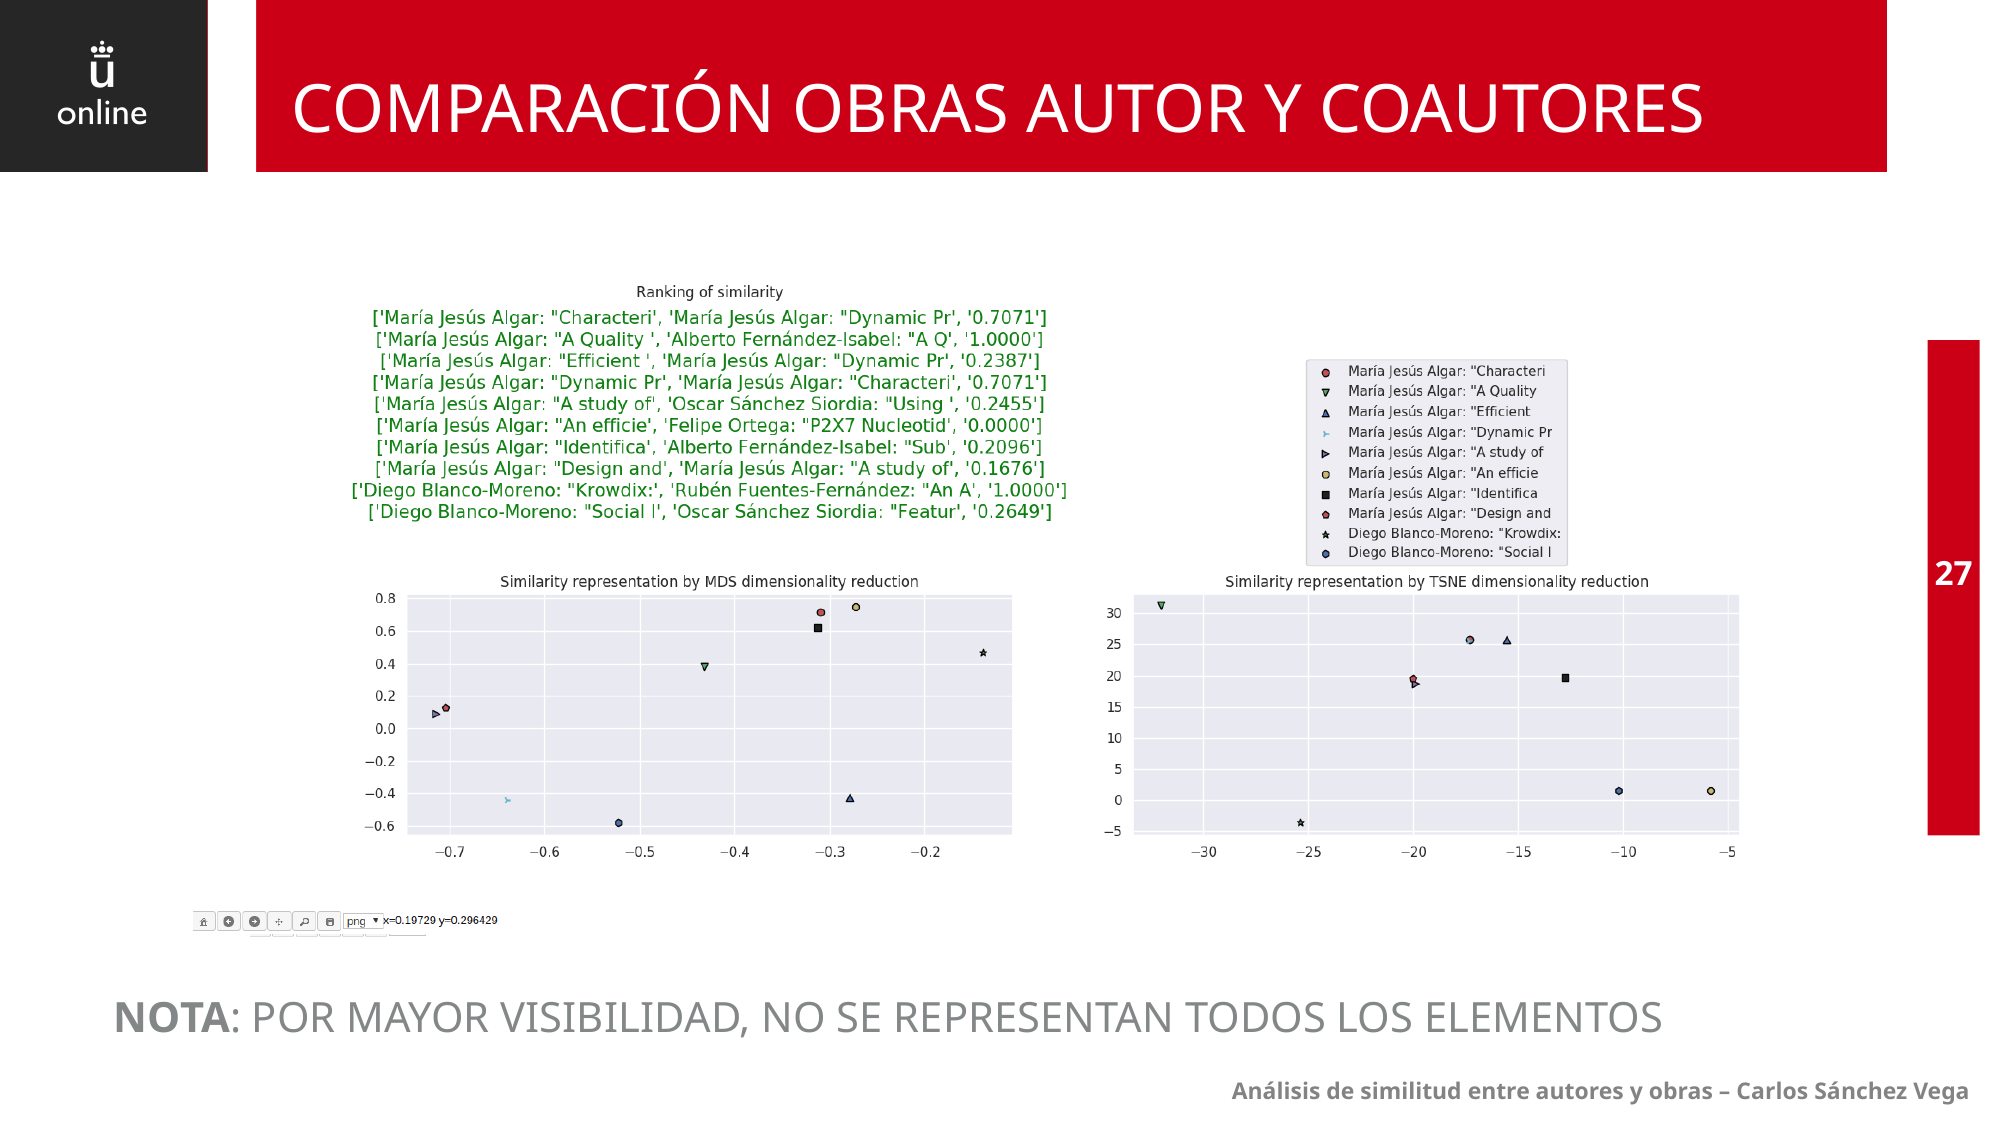

# COMPARACIÓN OBRAS AUTOR Y COAUTORES
NOTA: por mayor visibilidad, no se representan todos los elementos
Análisis de similitud entre autores y obras – Carlos Sánchez Vega